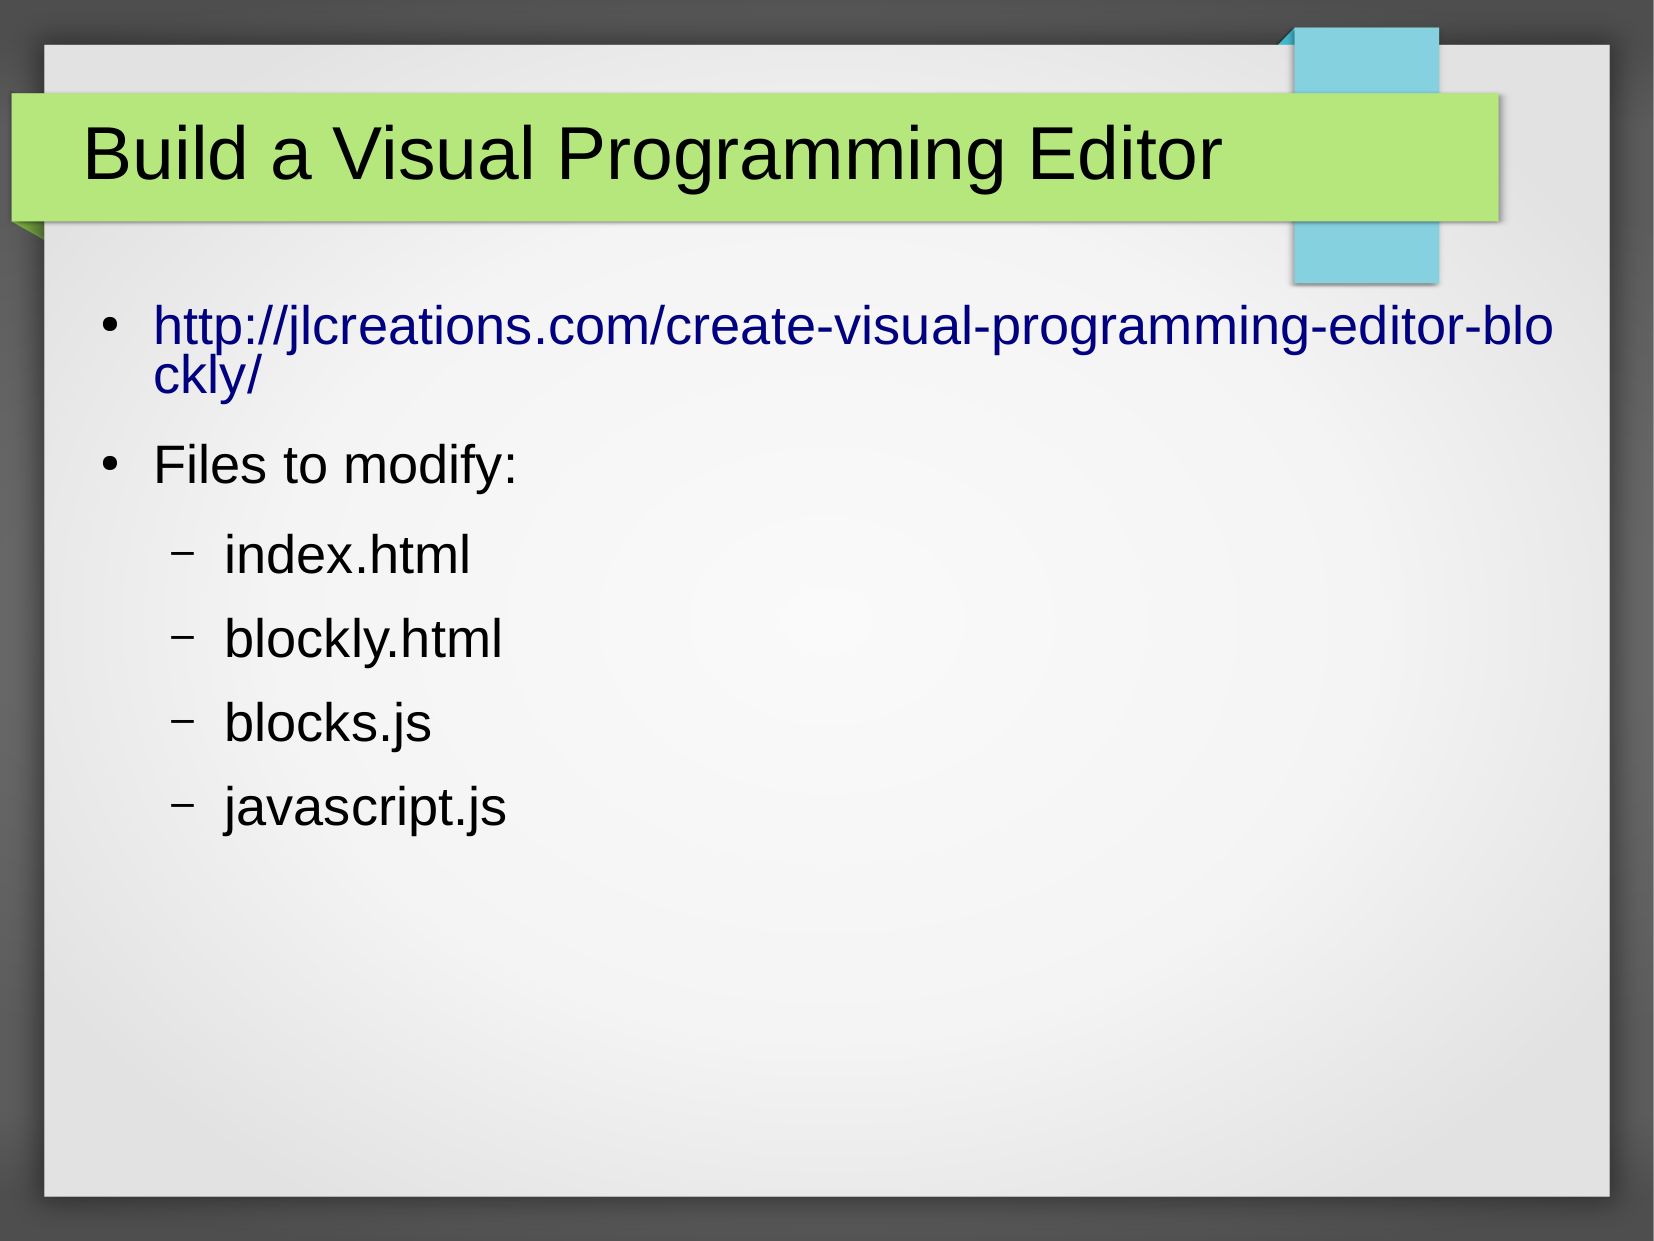

# Build a Visual Programming Editor
http://jlcreations.com/create-visual-programming-editor-blockly/
Files to modify:
index.html
blockly.html
blocks.js
javascript.js